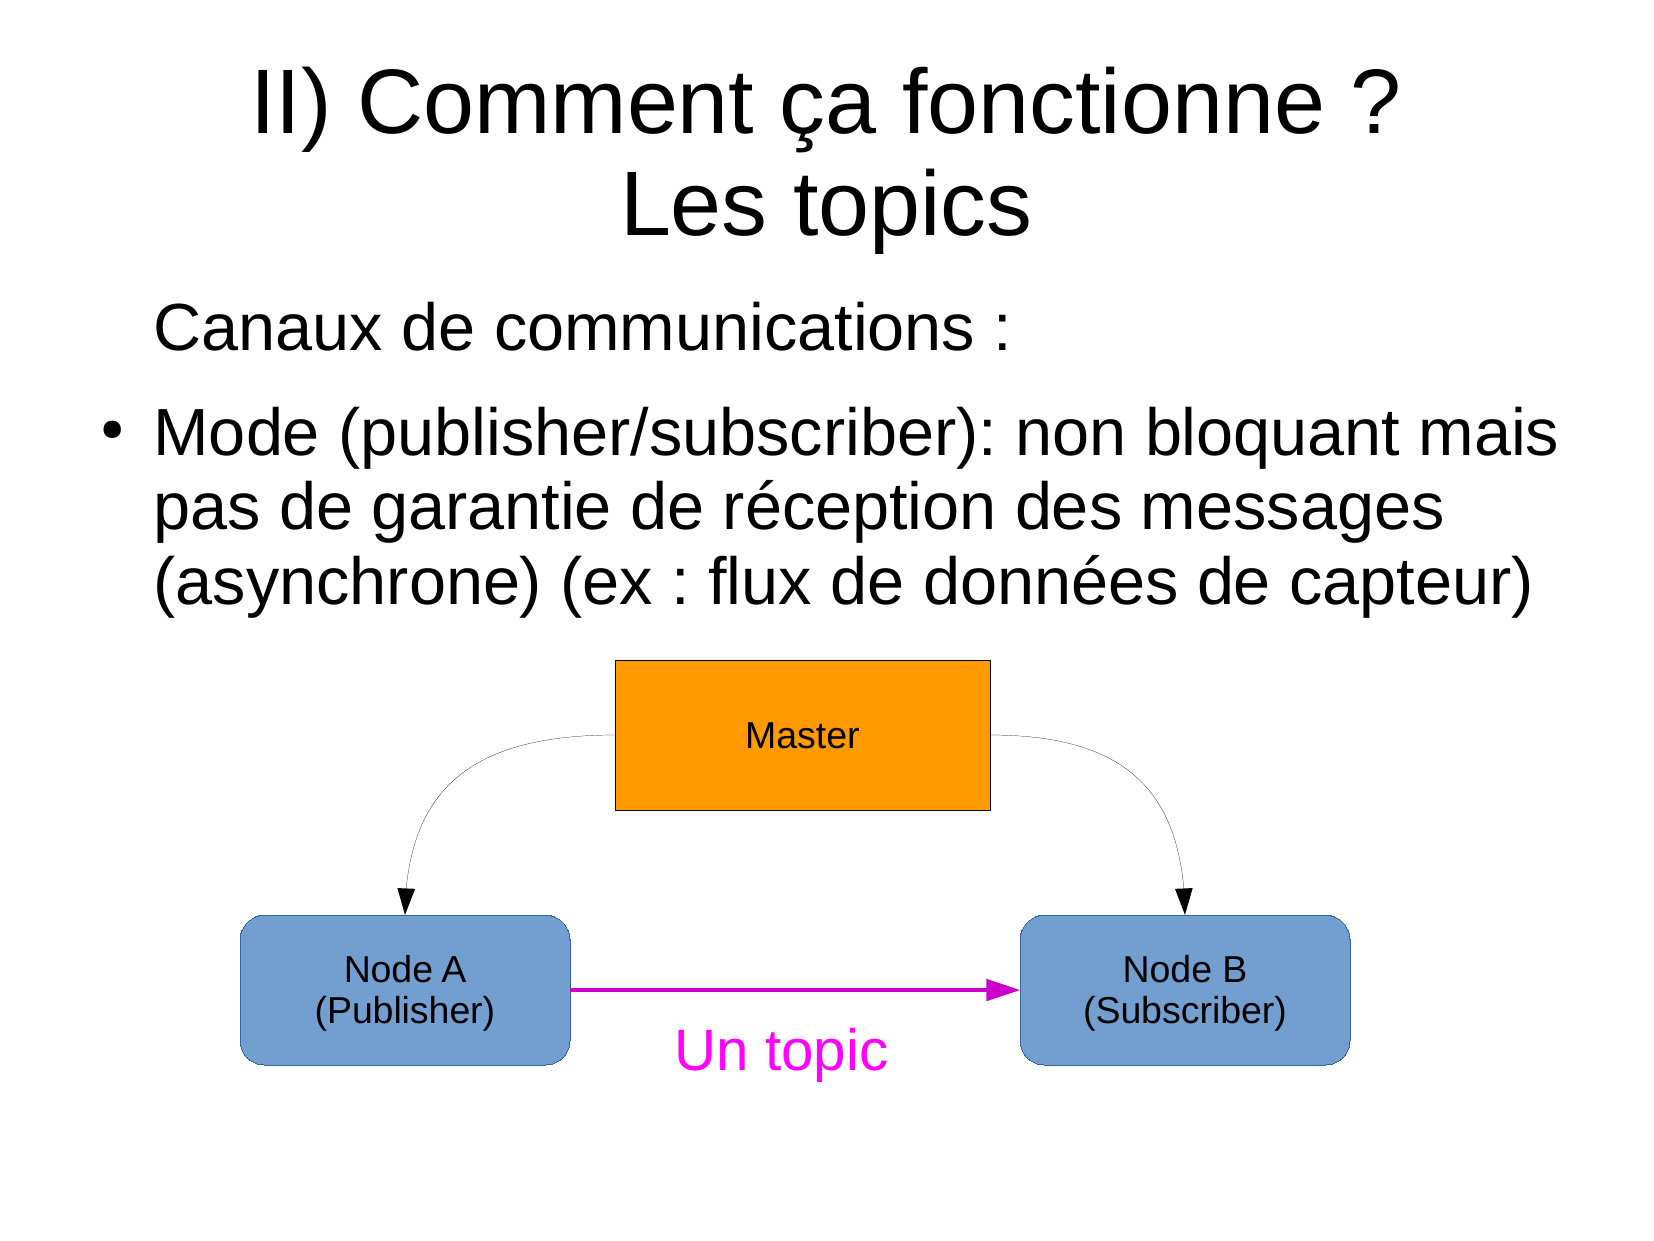

# II) Comment ça fonctionne ? Les topics
Canaux de communications :
Mode (publisher/subscriber): non bloquant mais pas de garantie de réception des messages (asynchrone) (ex : flux de données de capteur)
Master
Node A
(Publisher)
Node B
(Subscriber)
Un topic